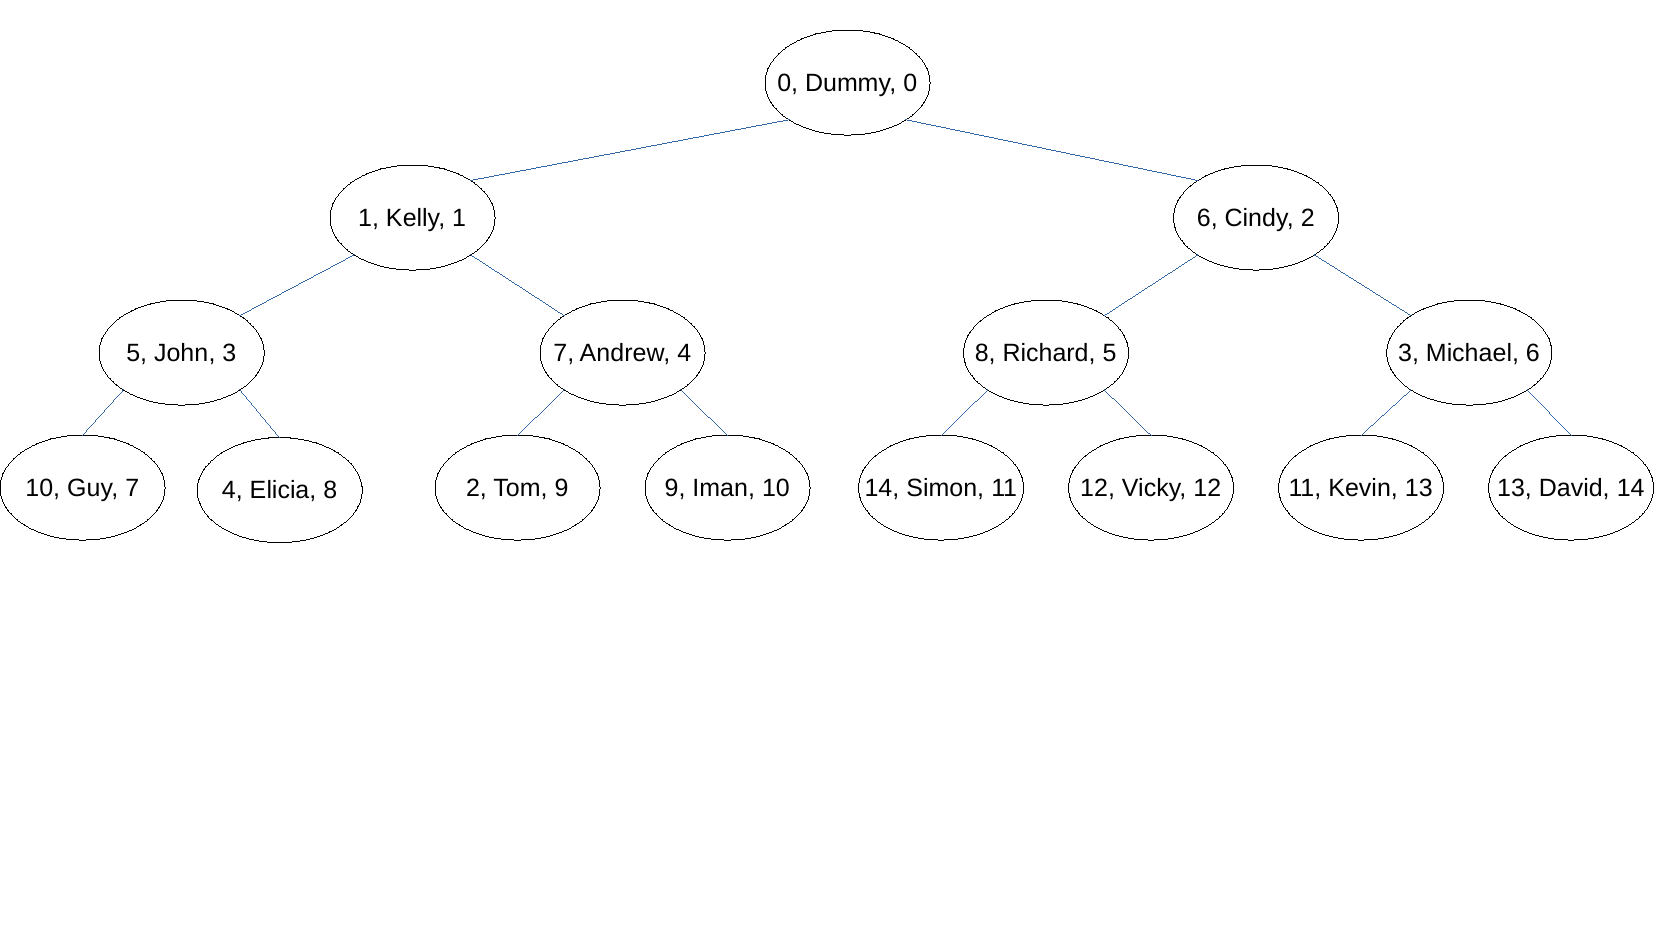

0, Dummy, 0
1, Kelly, 1
6, Cindy, 2
5, John, 3
7, Andrew, 4
8, Richard, 5
3, Michael, 6
10, Guy, 7
2, Tom, 9
9, Iman, 10
14, Simon, 11
12, Vicky, 12
11, Kevin, 13
13, David, 14
4, Elicia, 8